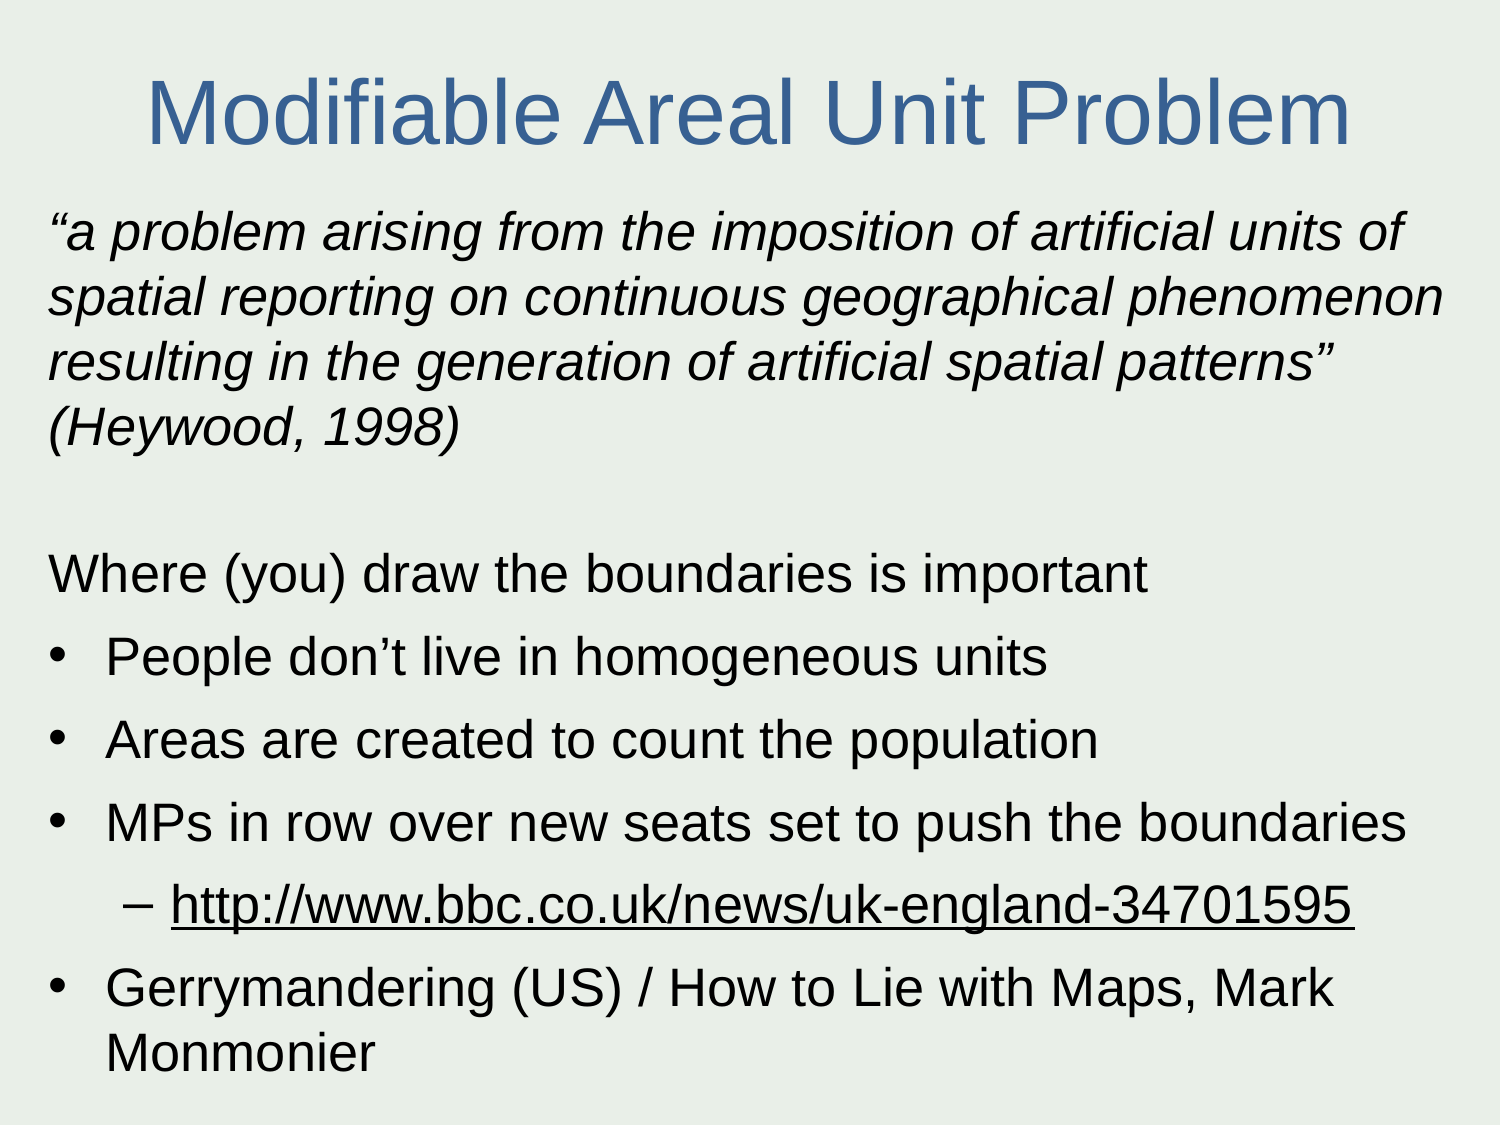

Modifiable Areal Unit Problem
“a problem arising from the imposition of artificial units of spatial reporting on continuous geographical phenomenon resulting in the generation of artificial spatial patterns” (Heywood, 1998)
Where (you) draw the boundaries is important
People don’t live in homogeneous units
Areas are created to count the population
MPs in row over new seats set to push the boundaries
http://www.bbc.co.uk/news/uk-england-34701595
Gerrymandering (US) / How to Lie with Maps, Mark Monmonier